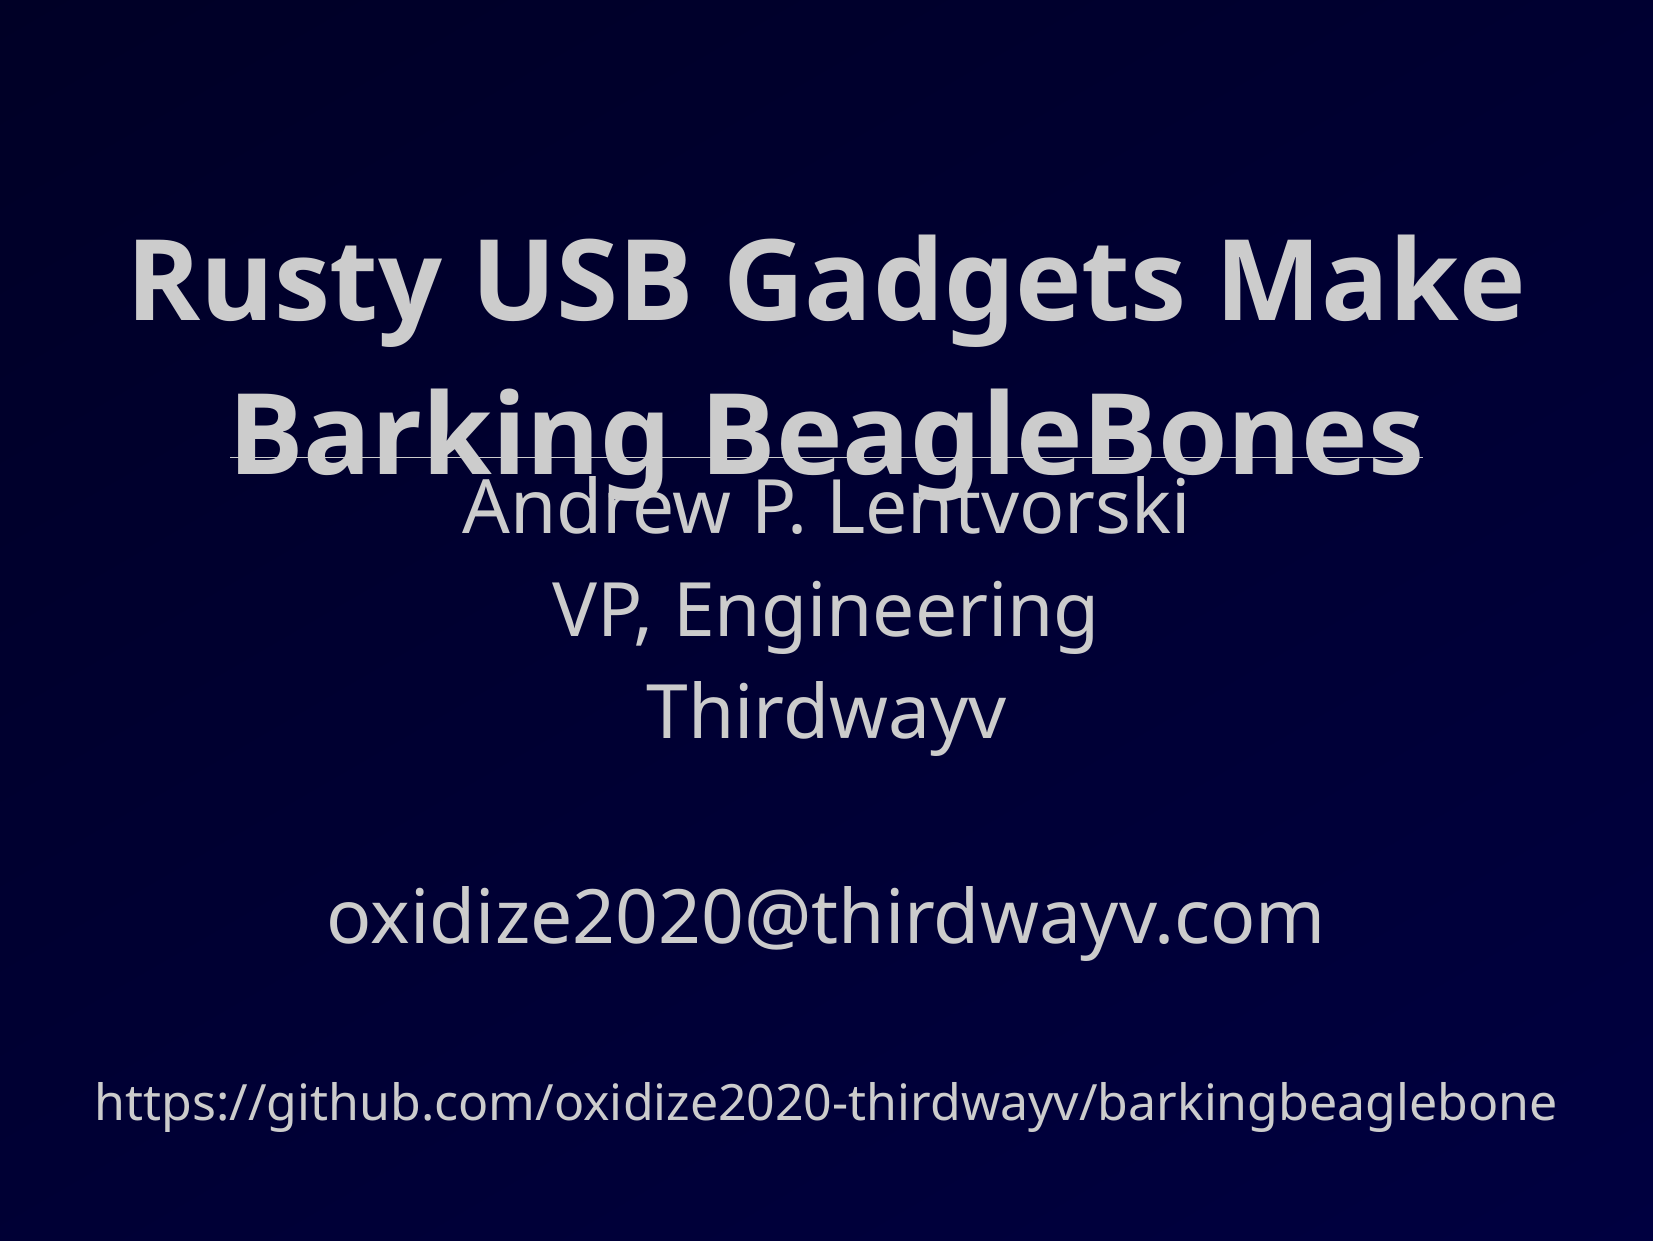

# Rusty USB Gadgets Make Barking BeagleBones
Andrew P. Lentvorski
VP, Engineering
Thirdwayv
oxidize2020@thirdwayv.com
https://github.com/oxidize2020-thirdwayv/barkingbeaglebone